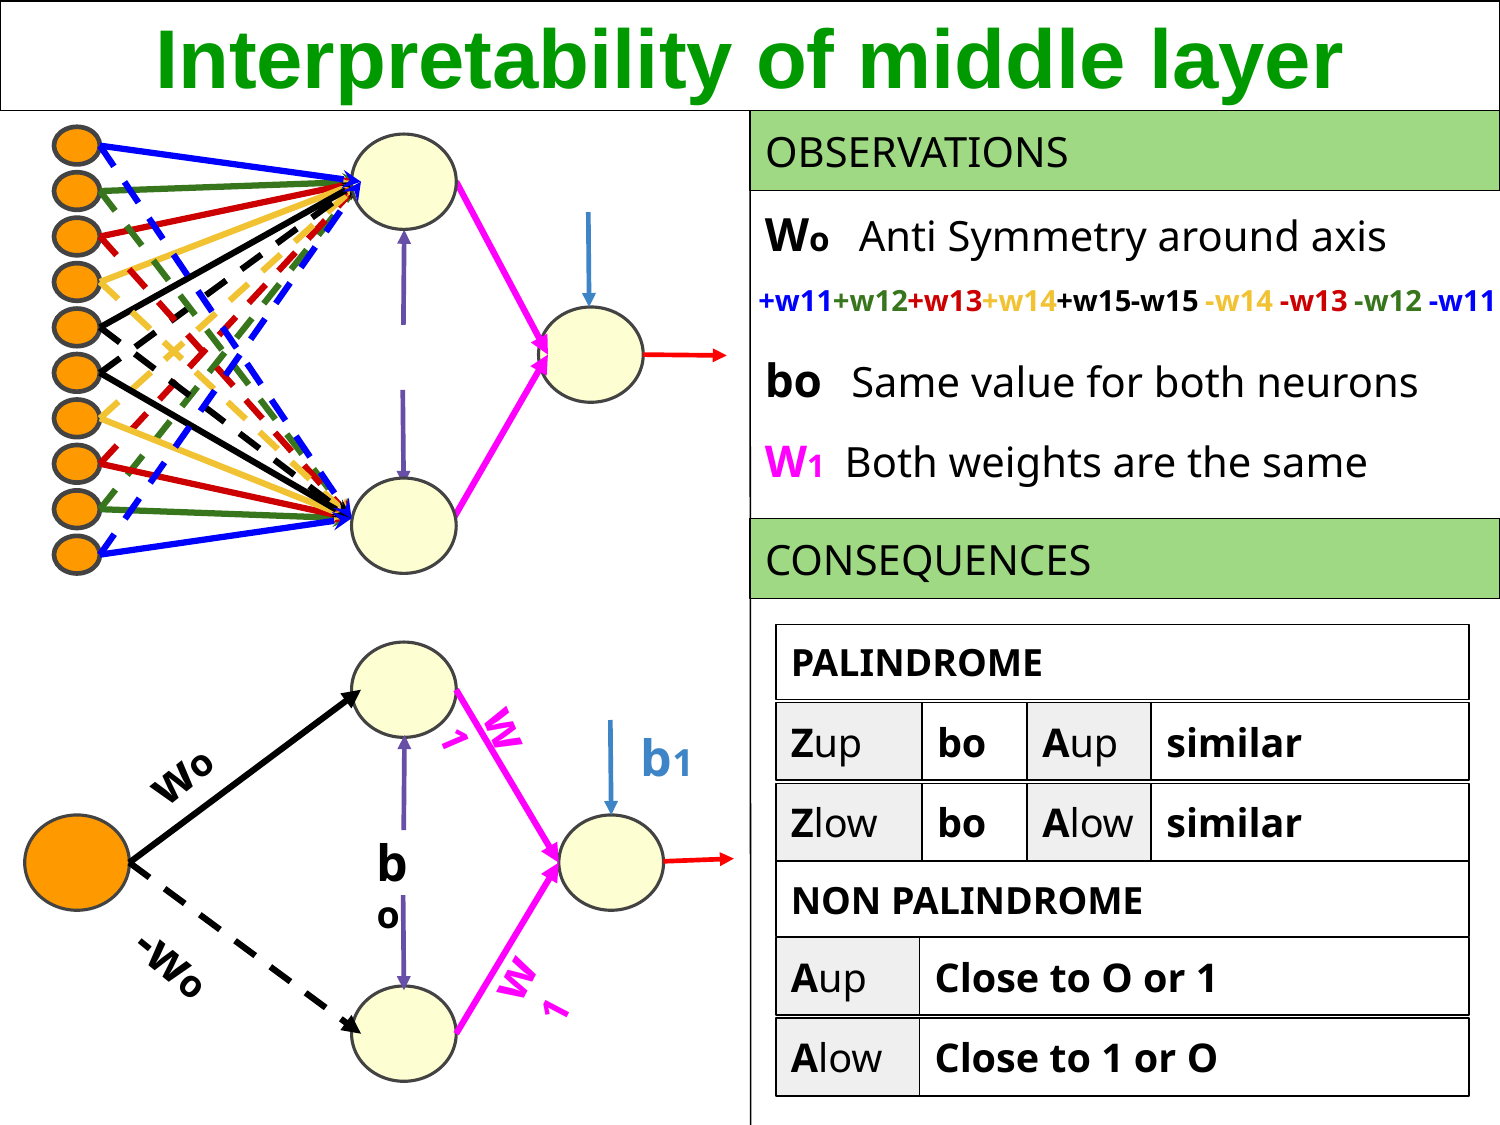

# Interpretability of middle layer
OBSERVATIONS
Wo Anti Symmetry around axis
 +w11
 +w12
 +w13
 +w14
 +w15
 -w15
 -w14
 -w13
 -w12
 -w11
bo Same value for both neurons
W1 Both weights are the same
Σ
CONSEQUENCES
PALINDROME
Zup
bo
Aup
similar
Zlow
bo
Alow
similar
w1
b1
wo
bo
w1
-wo
Σ
NON PALINDROME
Aup
Close to O or 1
Alow
Close to 1 or O